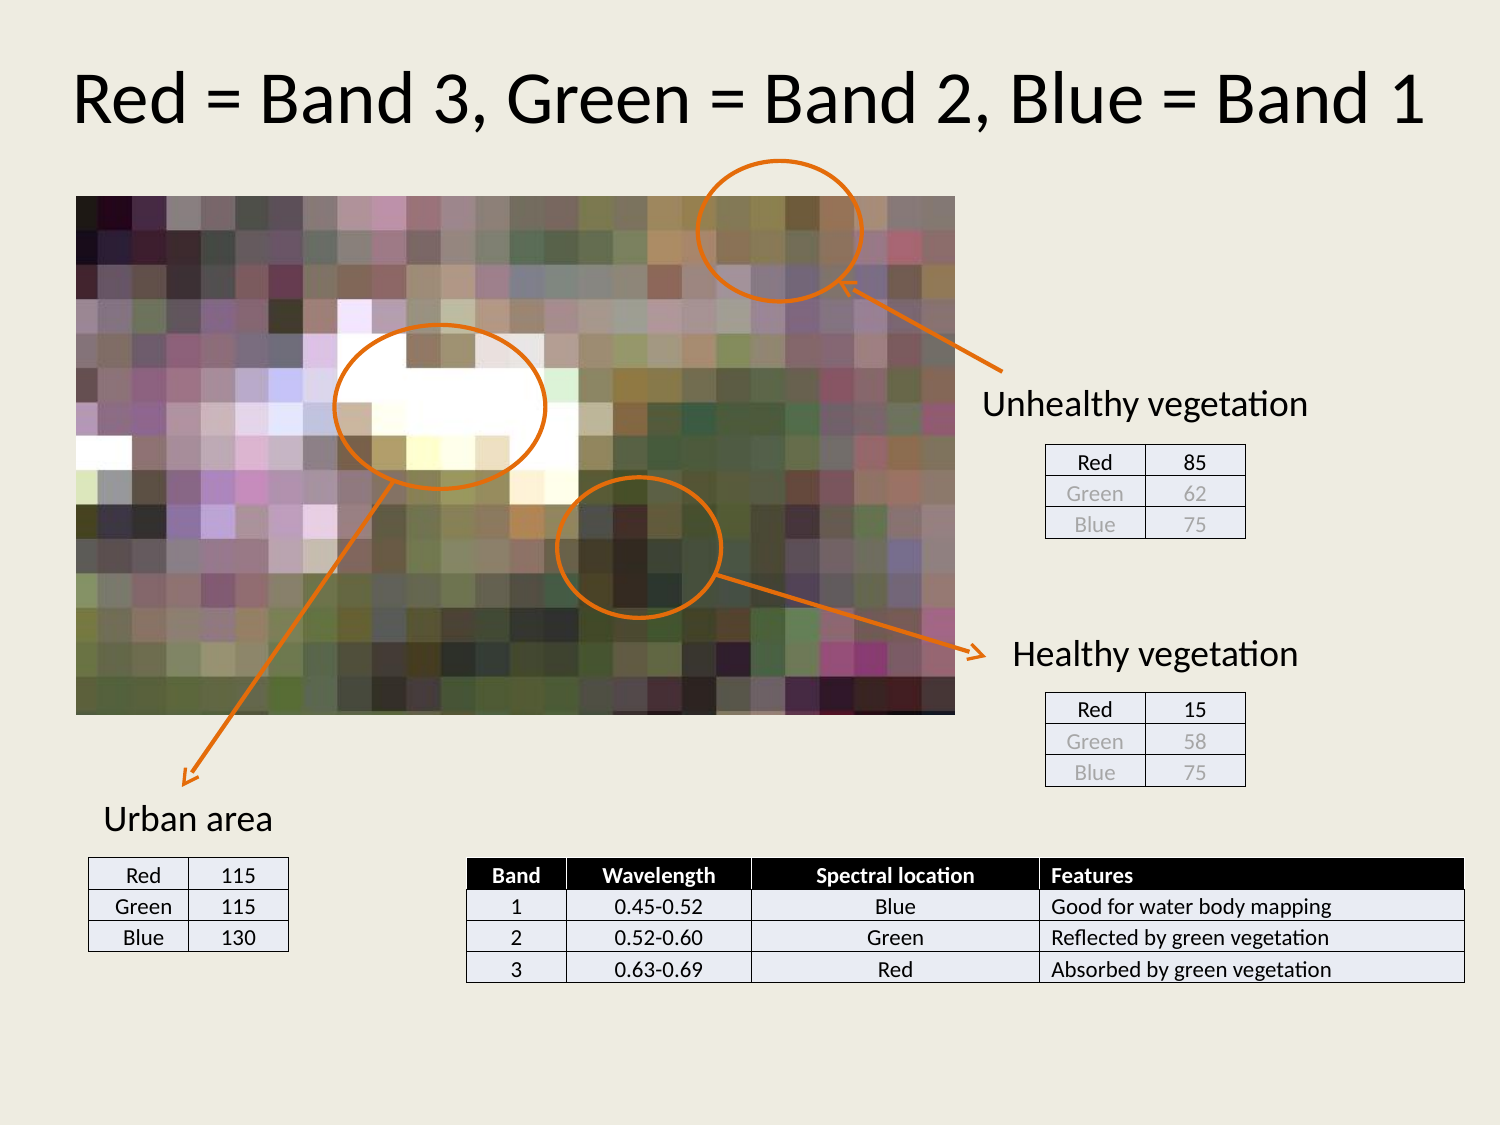

# Red = Band 3, Green = Band 2, Blue = Band 1
Unhealthy vegetation
Healthy vegetation
Urban area
| Red | 85 |
| --- | --- |
| Green | 62 |
| Blue | 75 |
| Red | 15 |
| --- | --- |
| Green | 58 |
| Blue | 75 |
| Red | 115 |
| --- | --- |
| Green | 115 |
| Blue | 130 |
| Band | Wavelength | Spectral location | Features |
| --- | --- | --- | --- |
| 1 | 0.45-0.52 | Blue | Good for water body mapping |
| 2 | 0.52-0.60 | Green | Reflected by green vegetation |
| 3 | 0.63-0.69 | Red | Absorbed by green vegetation |